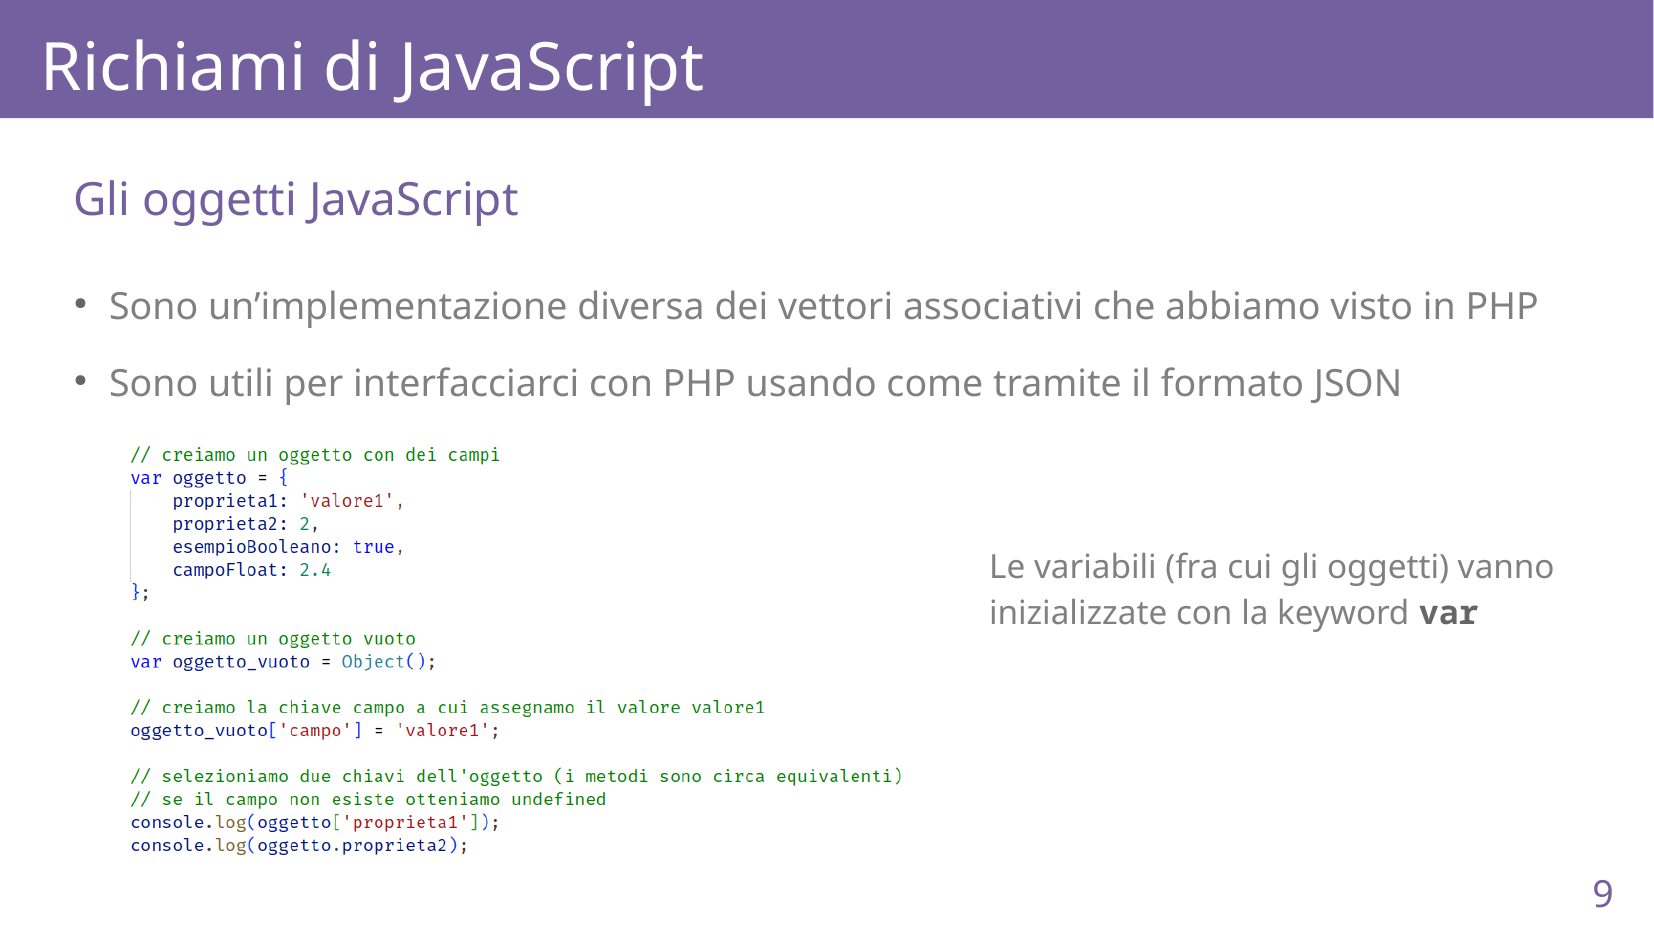

Richiami di JavaScript
Gli oggetti JavaScript
Sono un’implementazione diversa dei vettori associativi che abbiamo visto in PHP
Sono utili per interfacciarci con PHP usando come tramite il formato JSON
Le variabili (fra cui gli oggetti) vanno
inizializzate con la keyword var